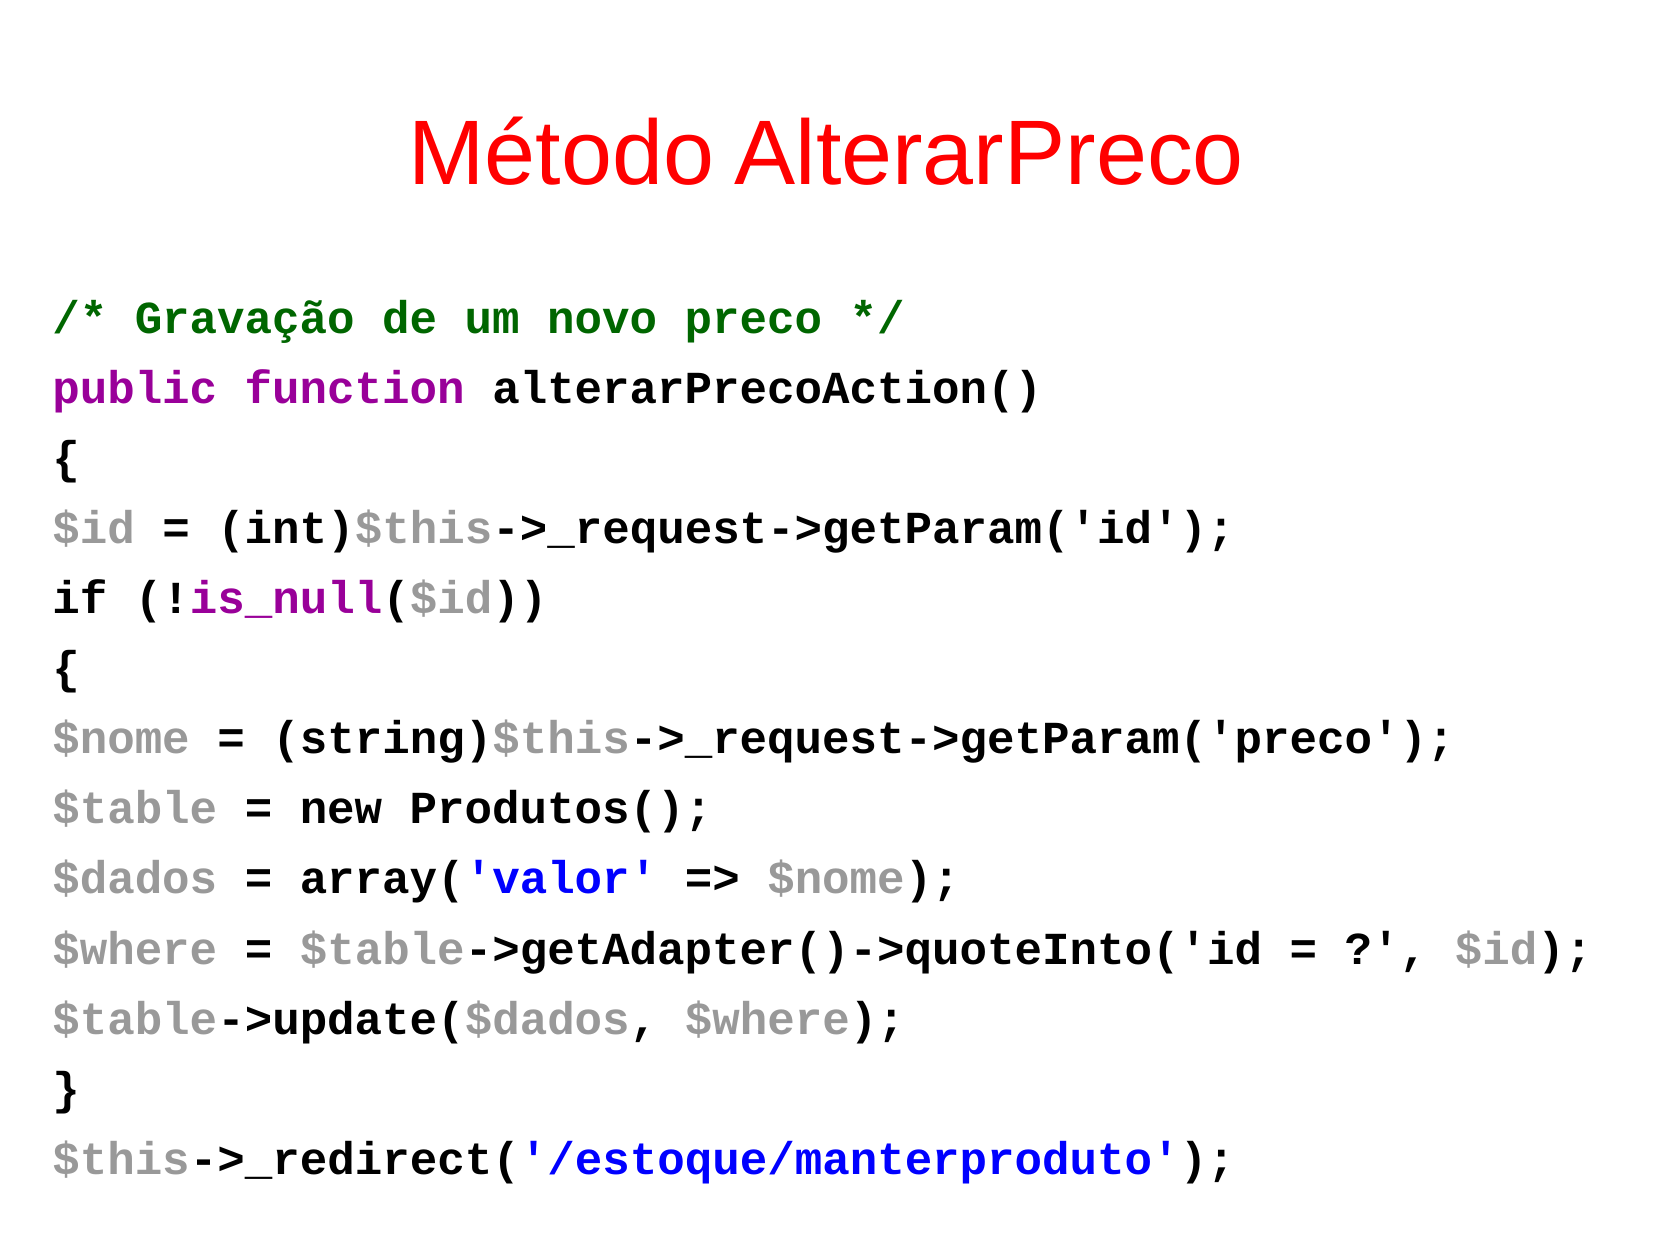

# Método AlterarPreco
/* Gravação de um novo preco */
public function alterarPrecoAction()
{
$id = (int)$this->_request->getParam('id');
if (!is_null($id))
{
$nome = (string)$this->_request->getParam('preco');
$table = new Produtos();
$dados = array('valor' => $nome);
$where = $table->getAdapter()->quoteInto('id = ?', $id);
$table->update($dados, $where);
}
$this->_redirect('/estoque/manterproduto');